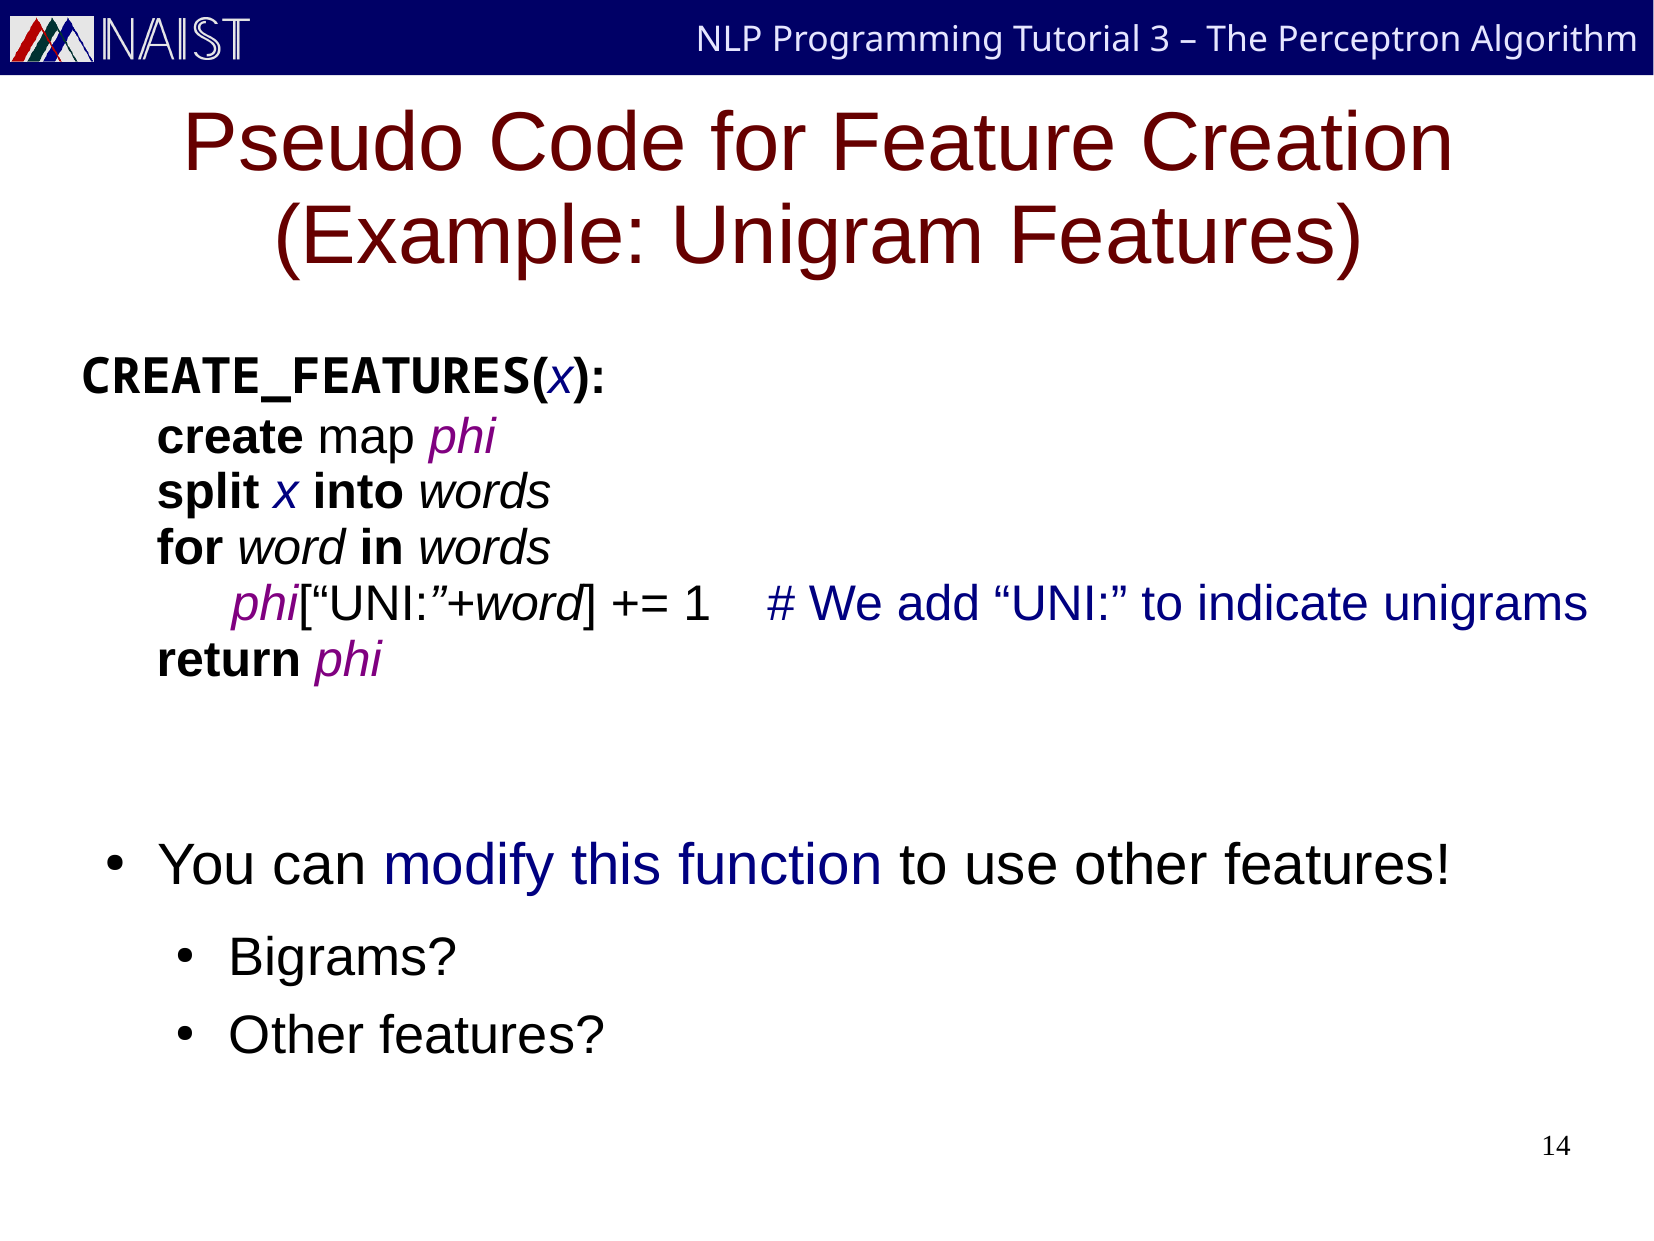

# Pseudo Code for Feature Creation (Example: Unigram Features)
CREATE_FEATURES(x):
	create map phi
	split x into words
	for word in words
		phi[“UNI:”+word] += 1 # We add “UNI:” to indicate unigrams
	return phi
You can modify this function to use other features!
Bigrams?
Other features?
14